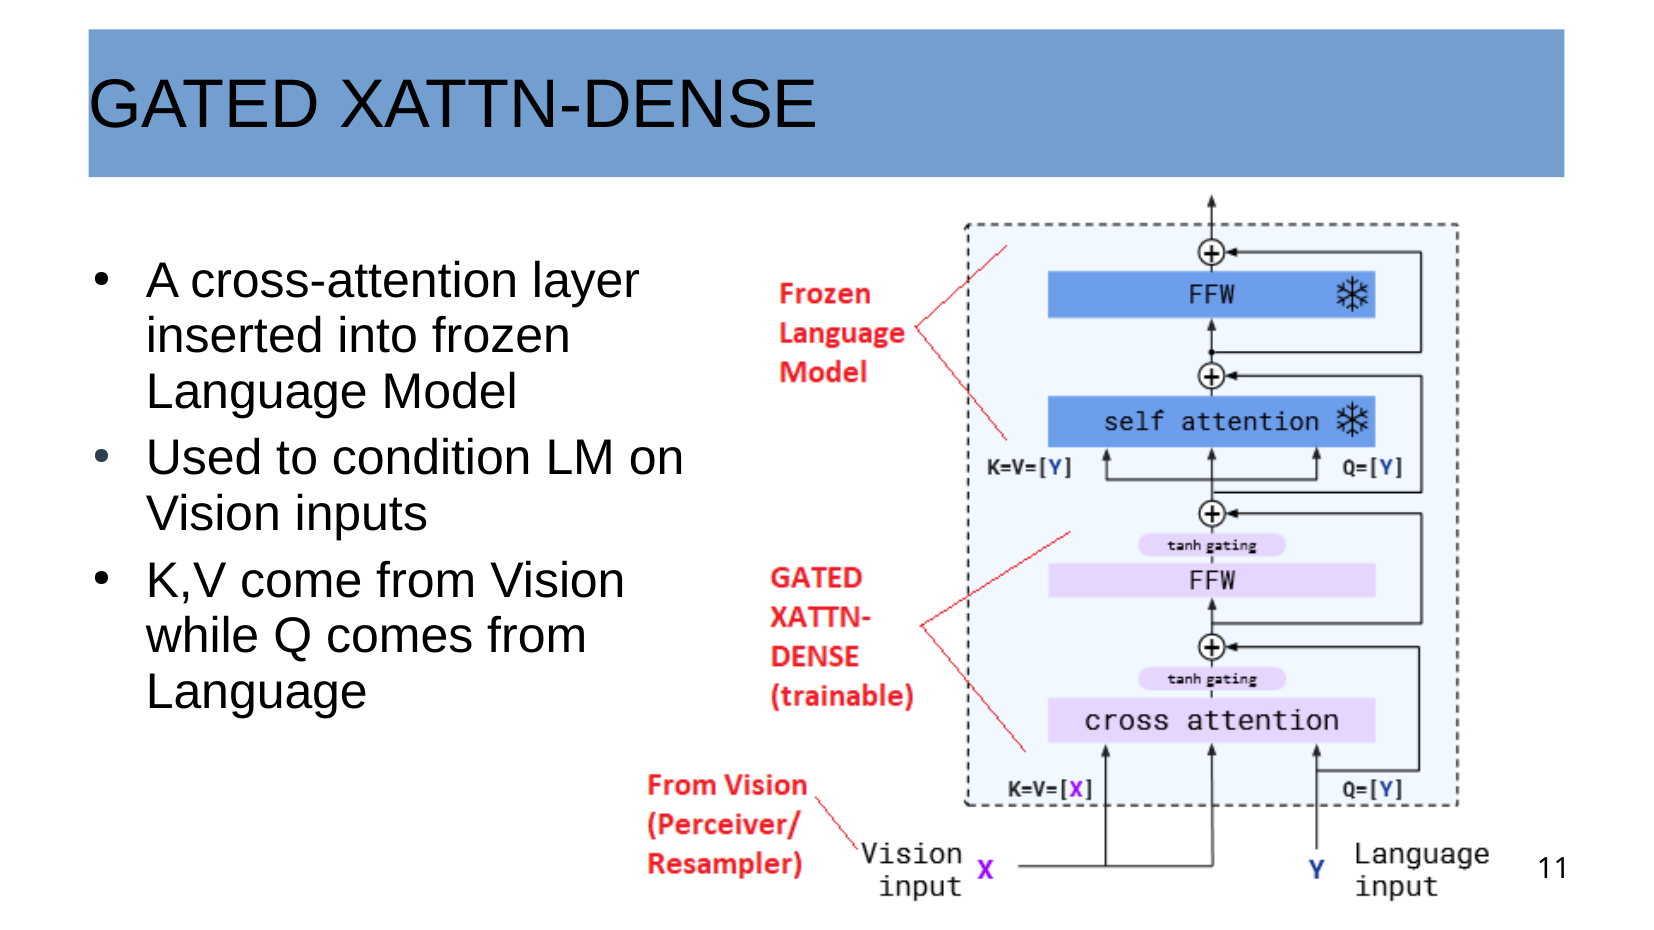

# GATED XATTN-DENSE
A cross-attention layer inserted into frozen Language Model
Used to condition LM on Vision inputs
K,V come from Vision while Q comes from Language
11